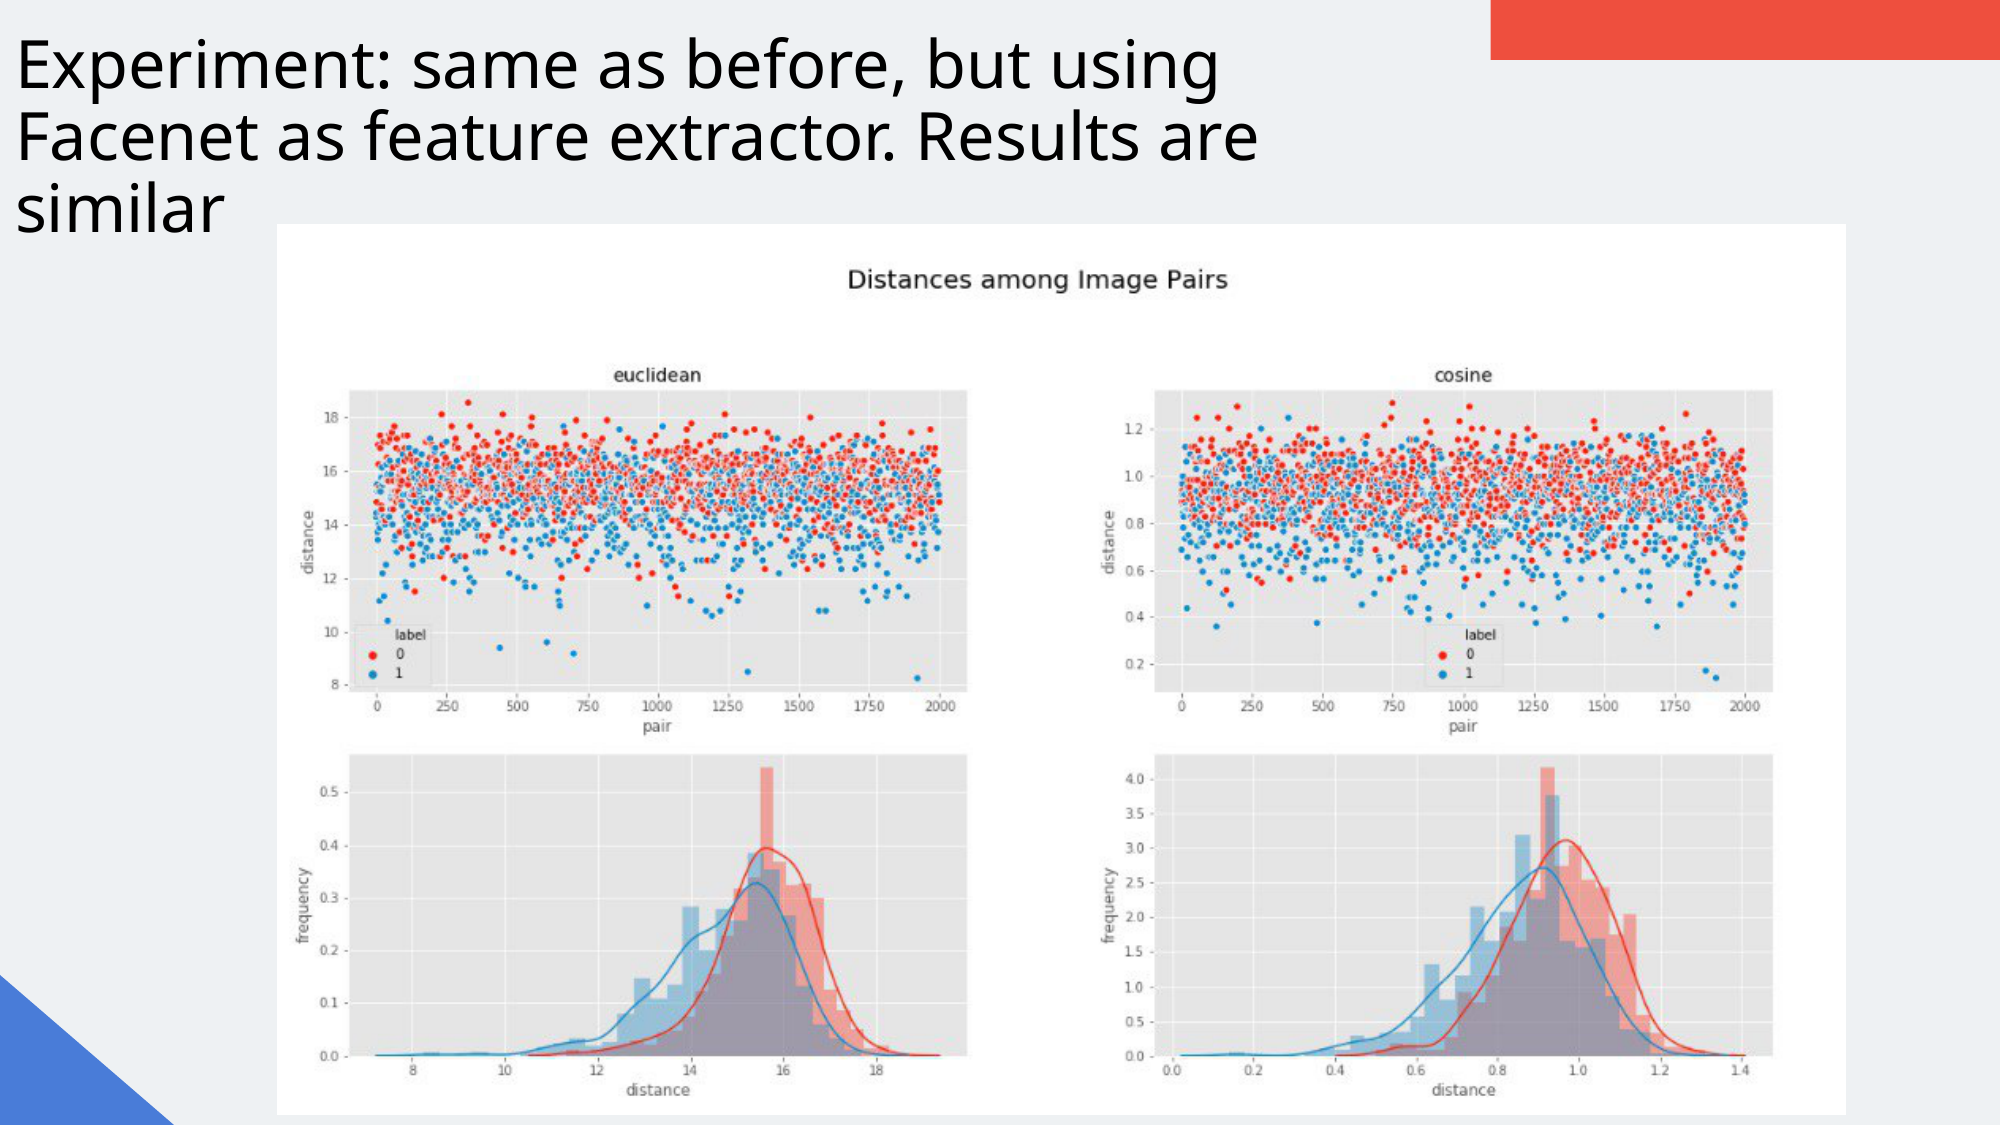

# Experiment: same as before, but using Facenet as feature extractor. Results are similar